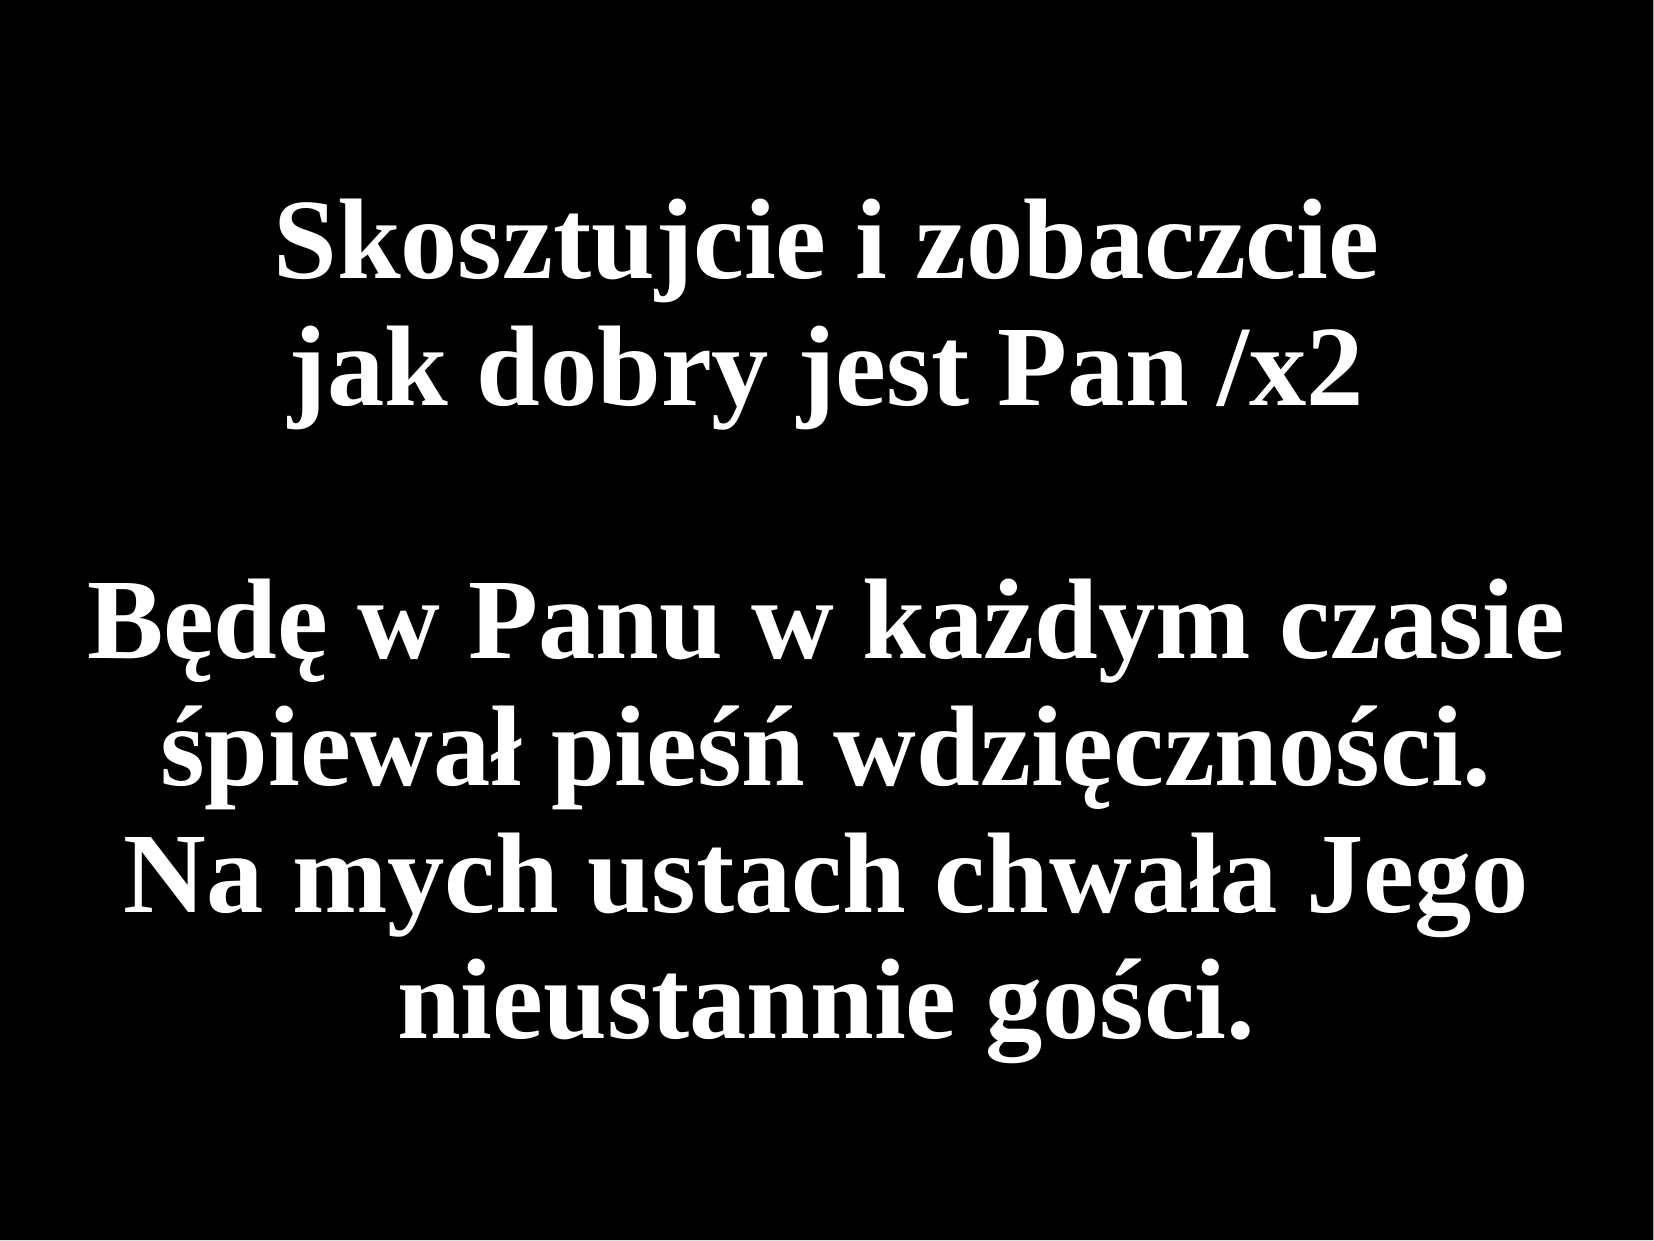

# Skosztujcie i zobaczcie jak dobry jest Pan /x2 Będę w Panu w każdym czasie śpiewał pieśń wdzięczności. Na mych ustach chwała Jego nieustannie gości.